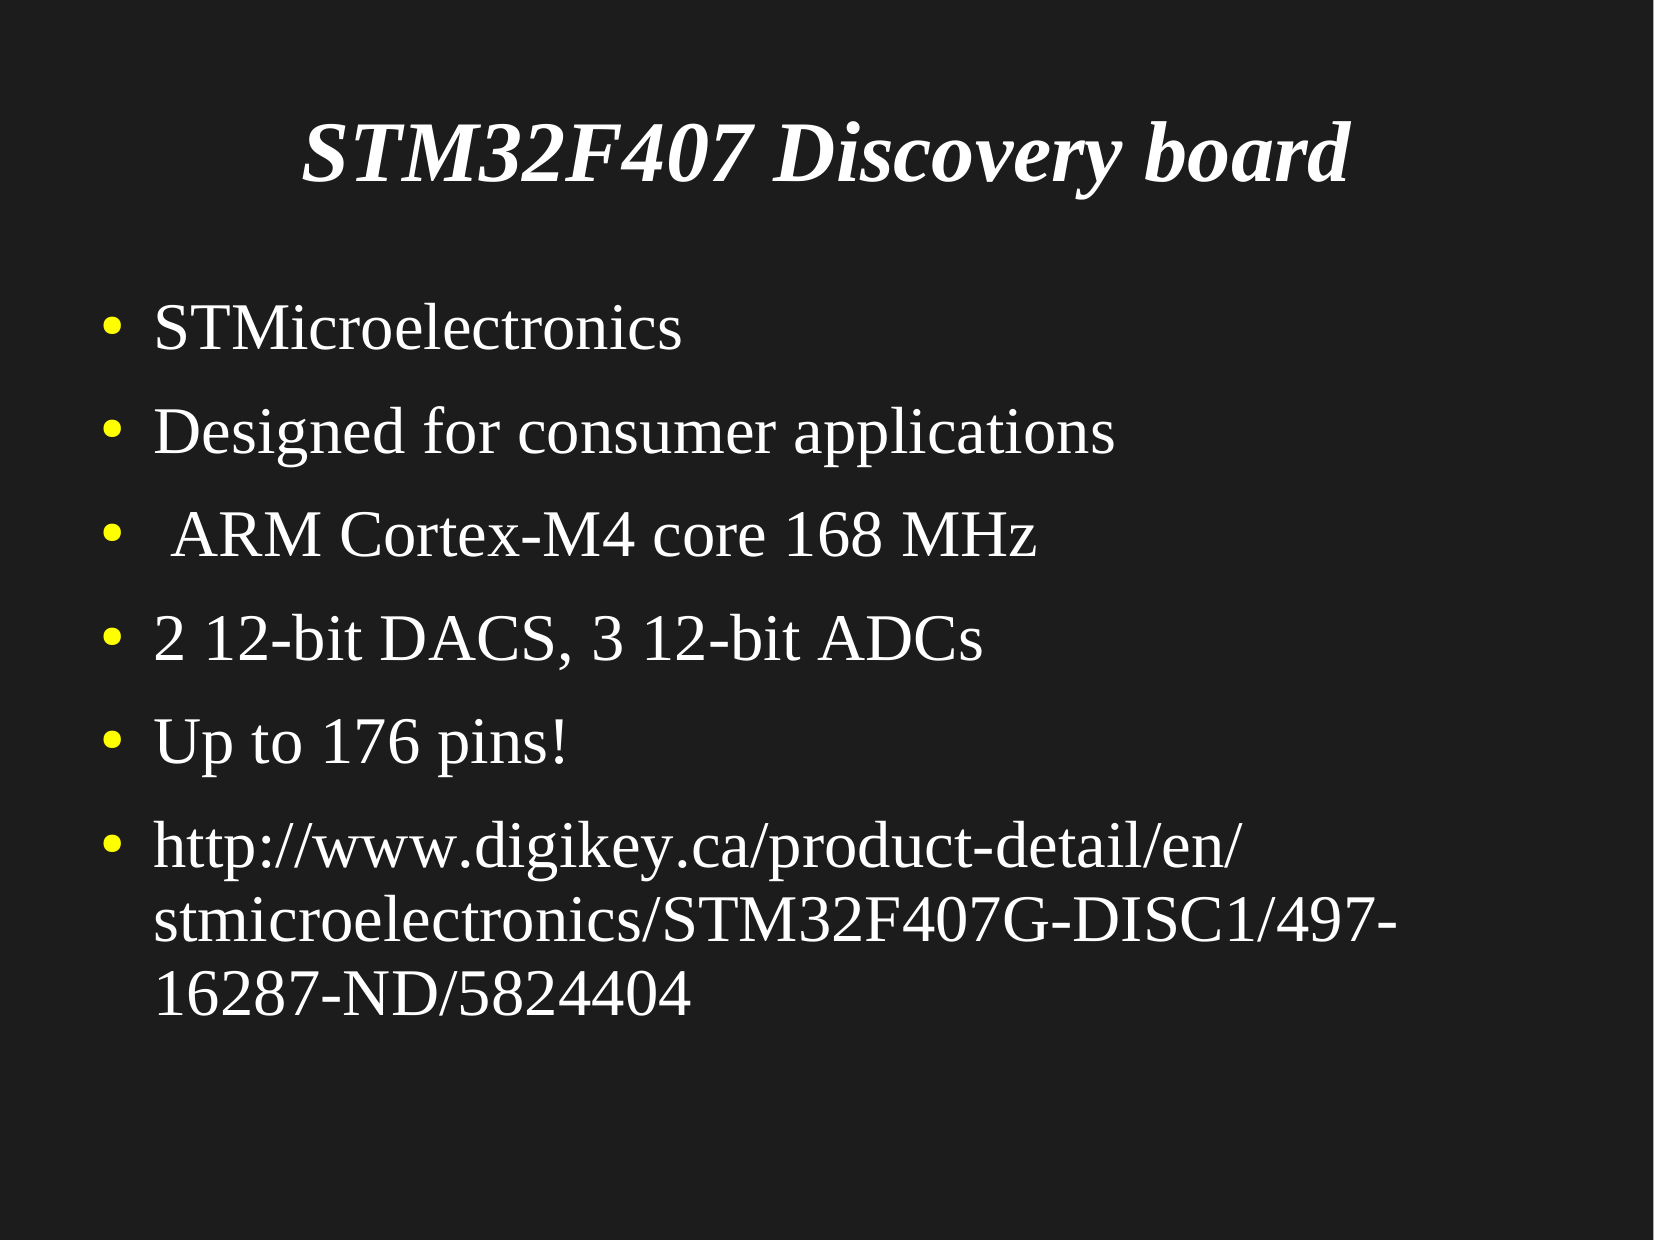

# STM32F407 Discovery board
STMicroelectronics
Designed for consumer applications
 ARM Cortex-M4 core 168 MHz
2 12-bit DACS, 3 12-bit ADCs
Up to 176 pins!
http://www.digikey.ca/product-detail/en/stmicroelectronics/STM32F407G-DISC1/497-16287-ND/5824404